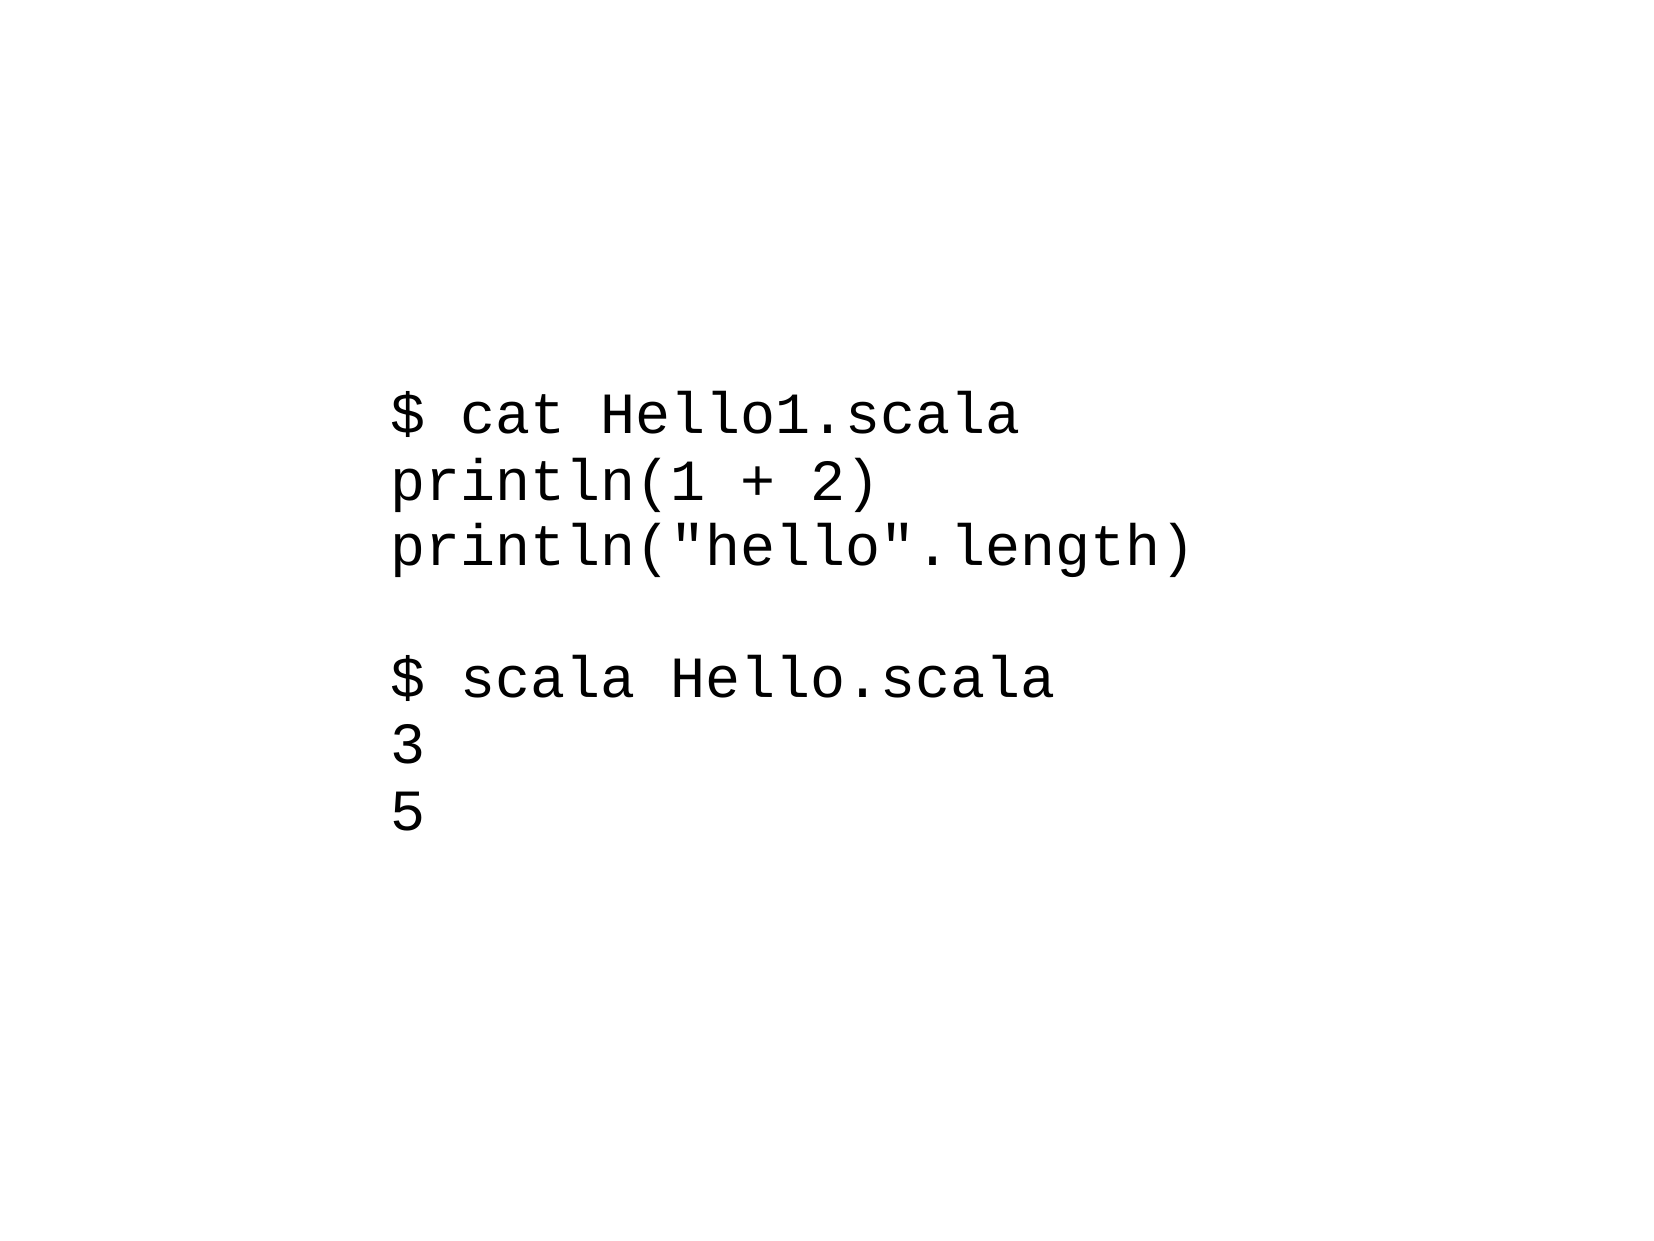

$ cat Hello1.scala
println(1 + 2)
println("hello".length)
$ scala Hello.scala
3
5